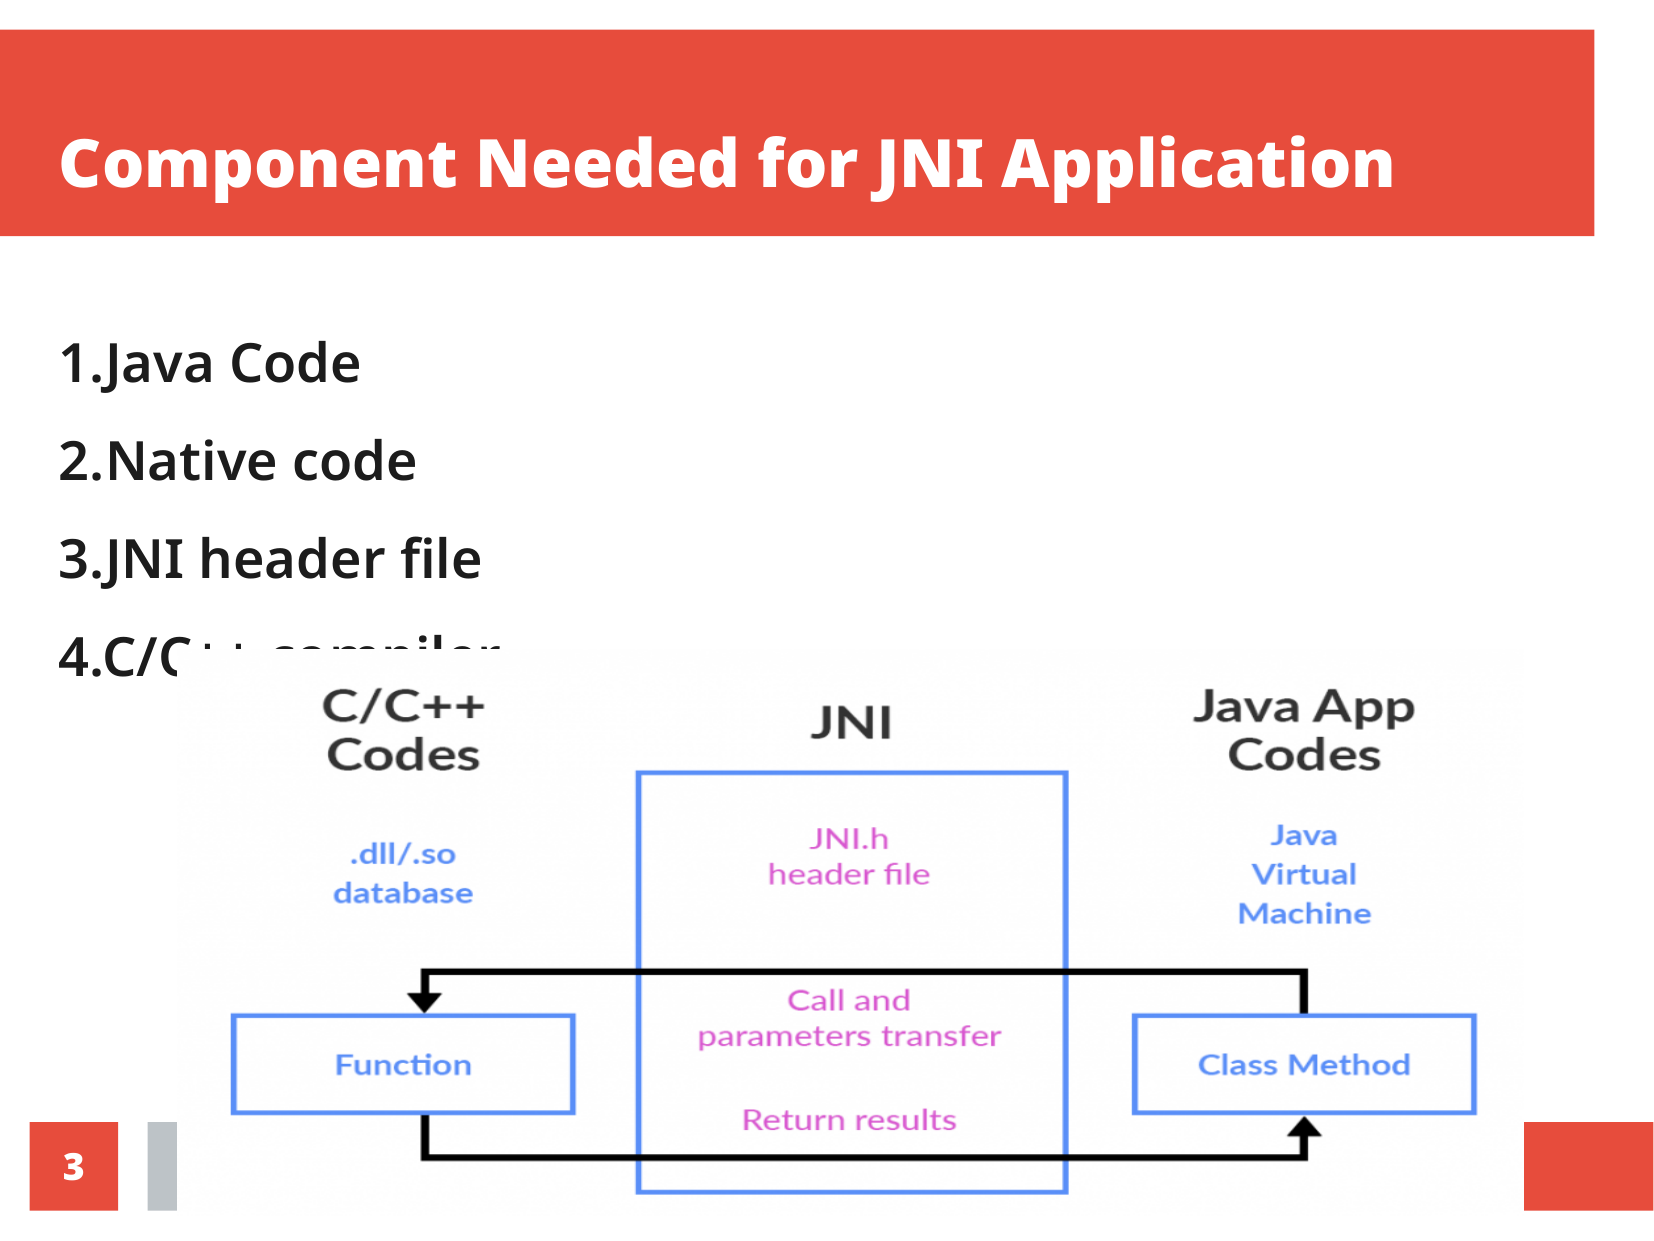

# Component Needed for JNI Application
1.Java Code
2.Native code
3.JNI header file
4.C/C++ compiler
3